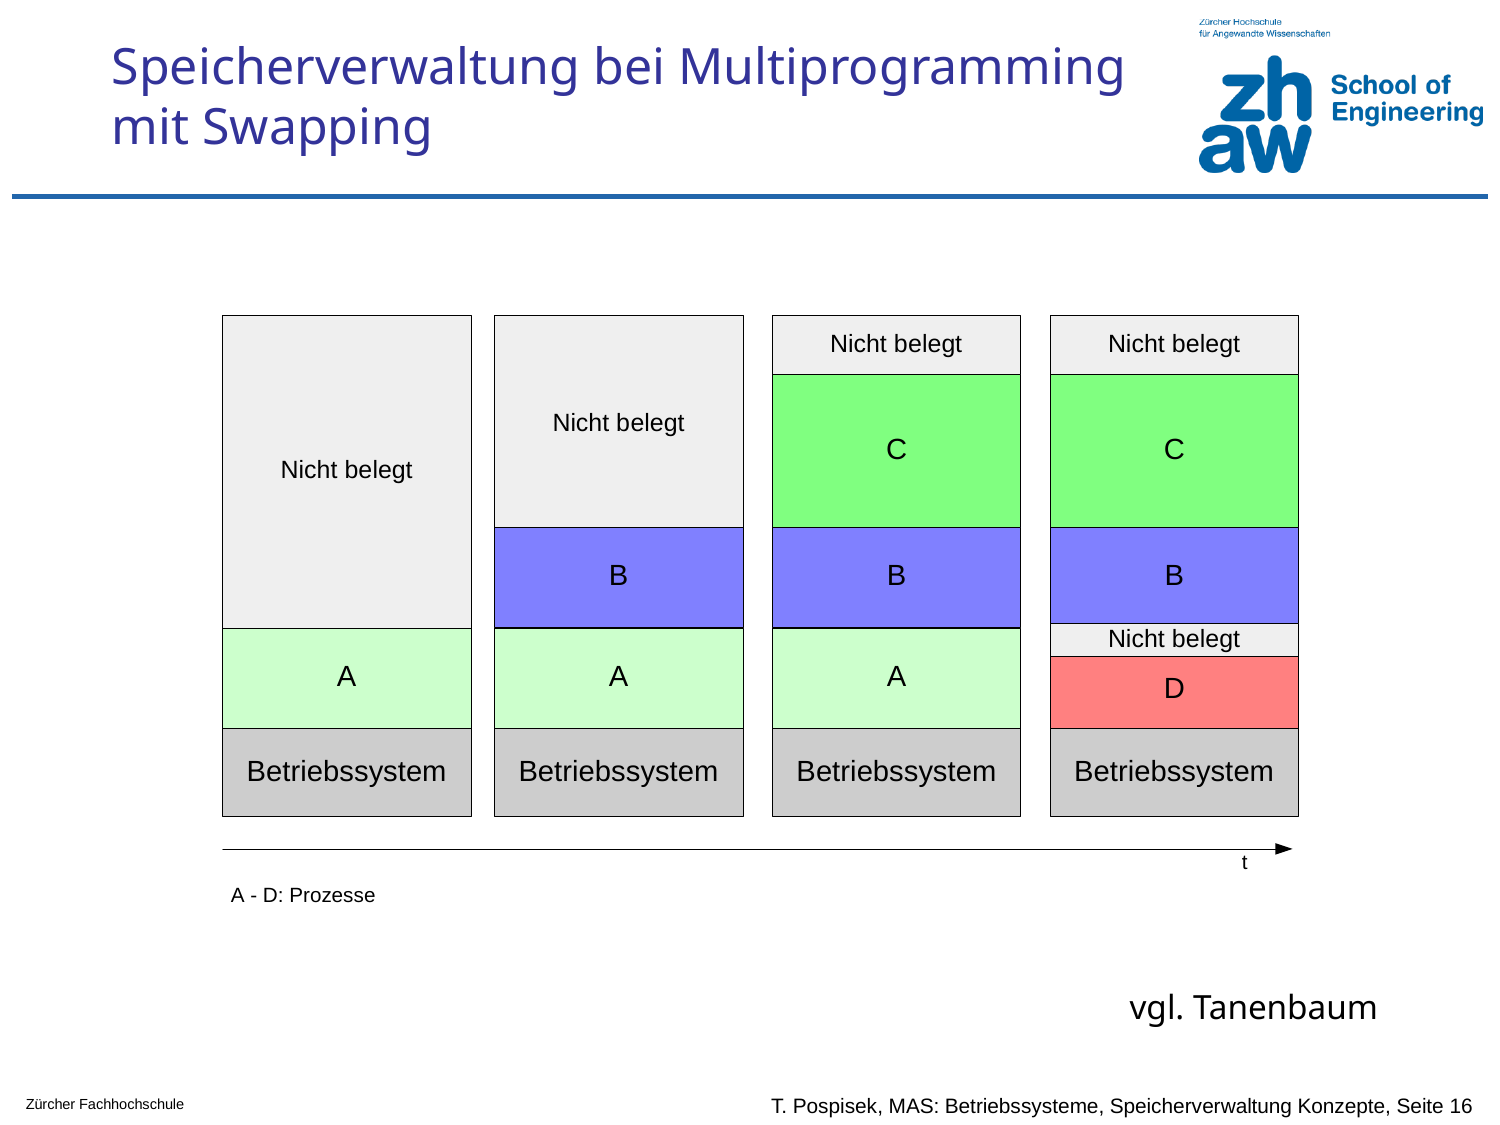

# Speicherverwaltung bei Multiprogramming mit Swapping
vgl. Tanenbaum